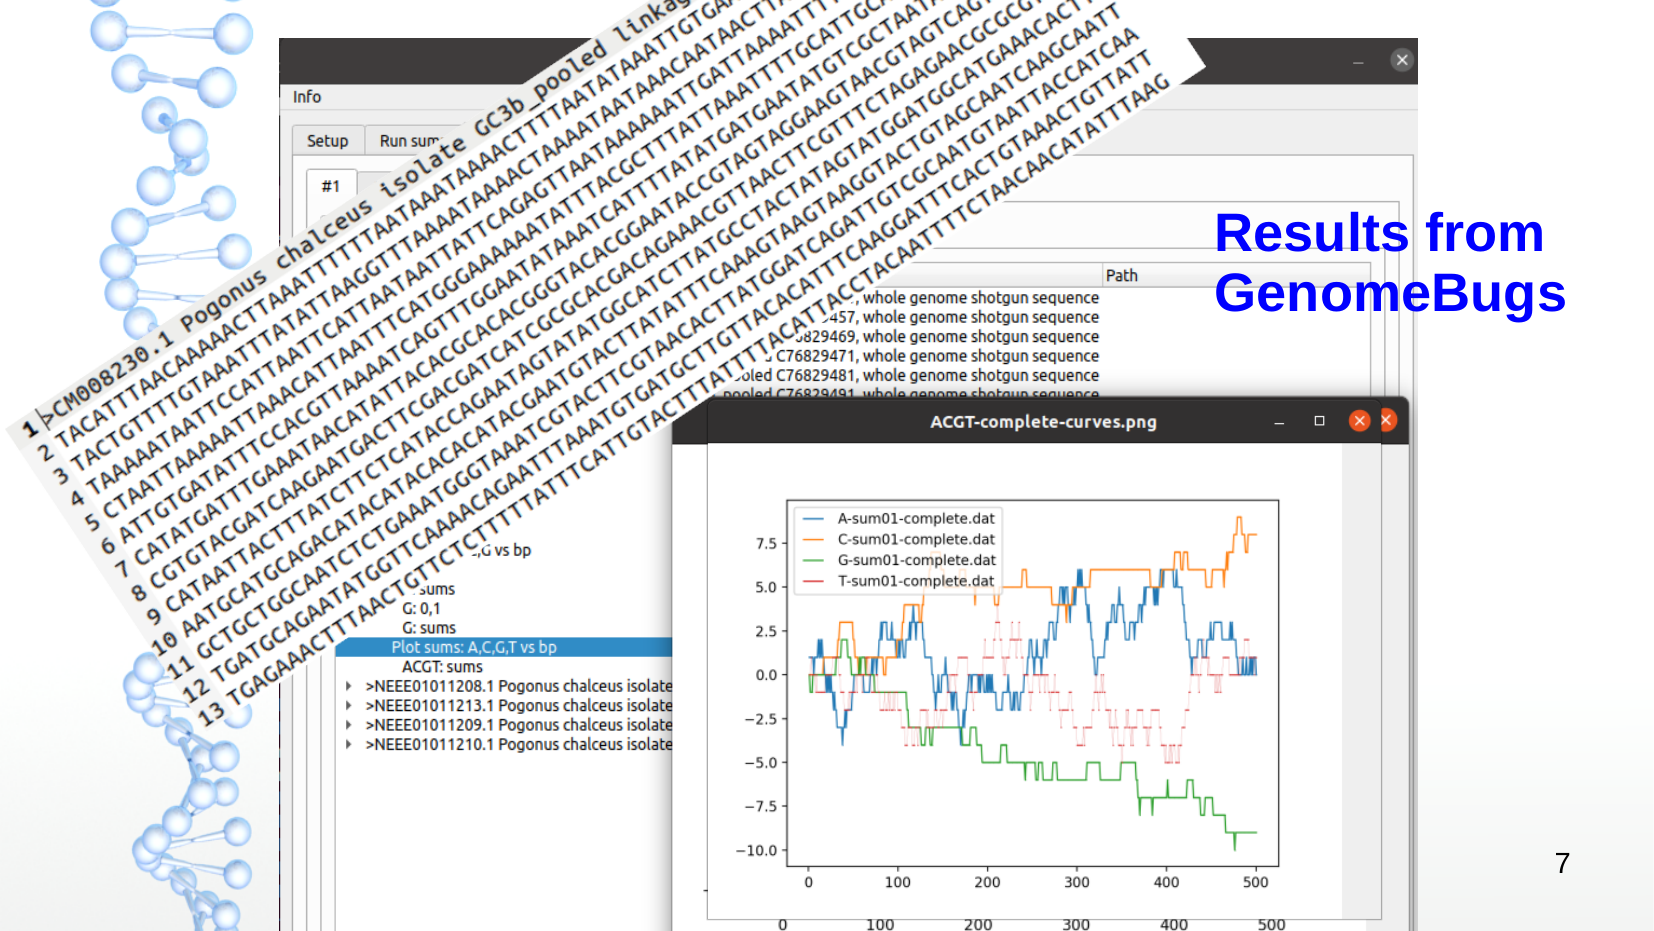

# Genome carries our Future!
Results from
GenomeBugs
7